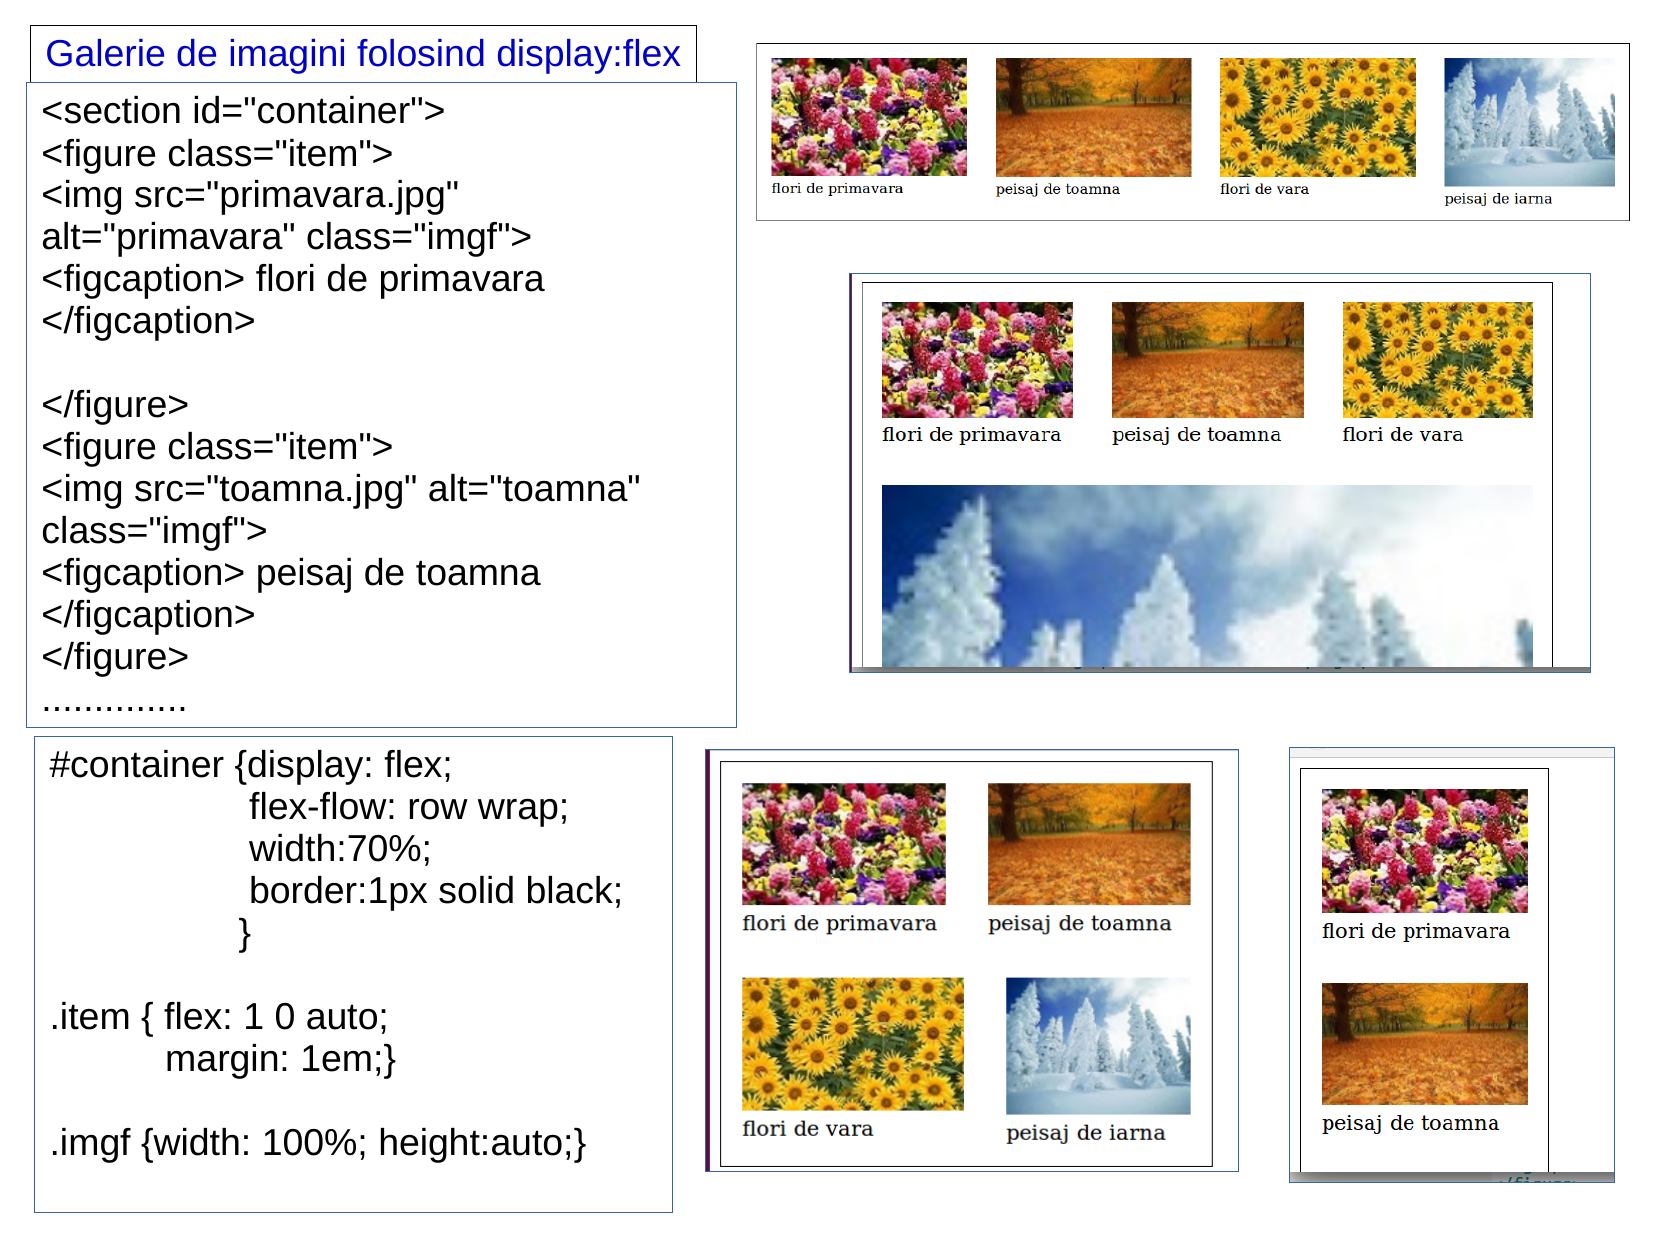

Galerie de imagini folosind display:flex
<section id="container">
<figure class="item">
<img src="primavara.jpg" alt="primavara" class="imgf">
<figcaption> flori de primavara </figcaption>
</figure>
<figure class="item">
<img src="toamna.jpg" alt="toamna" class="imgf">
<figcaption> peisaj de toamna </figcaption>
</figure>
..............
#container {display: flex;
 flex-flow: row wrap;
 width:70%;
 border:1px solid black;
 }
.item { flex: 1 0 auto;
 margin: 1em;}
.imgf {width: 100%; height:auto;}